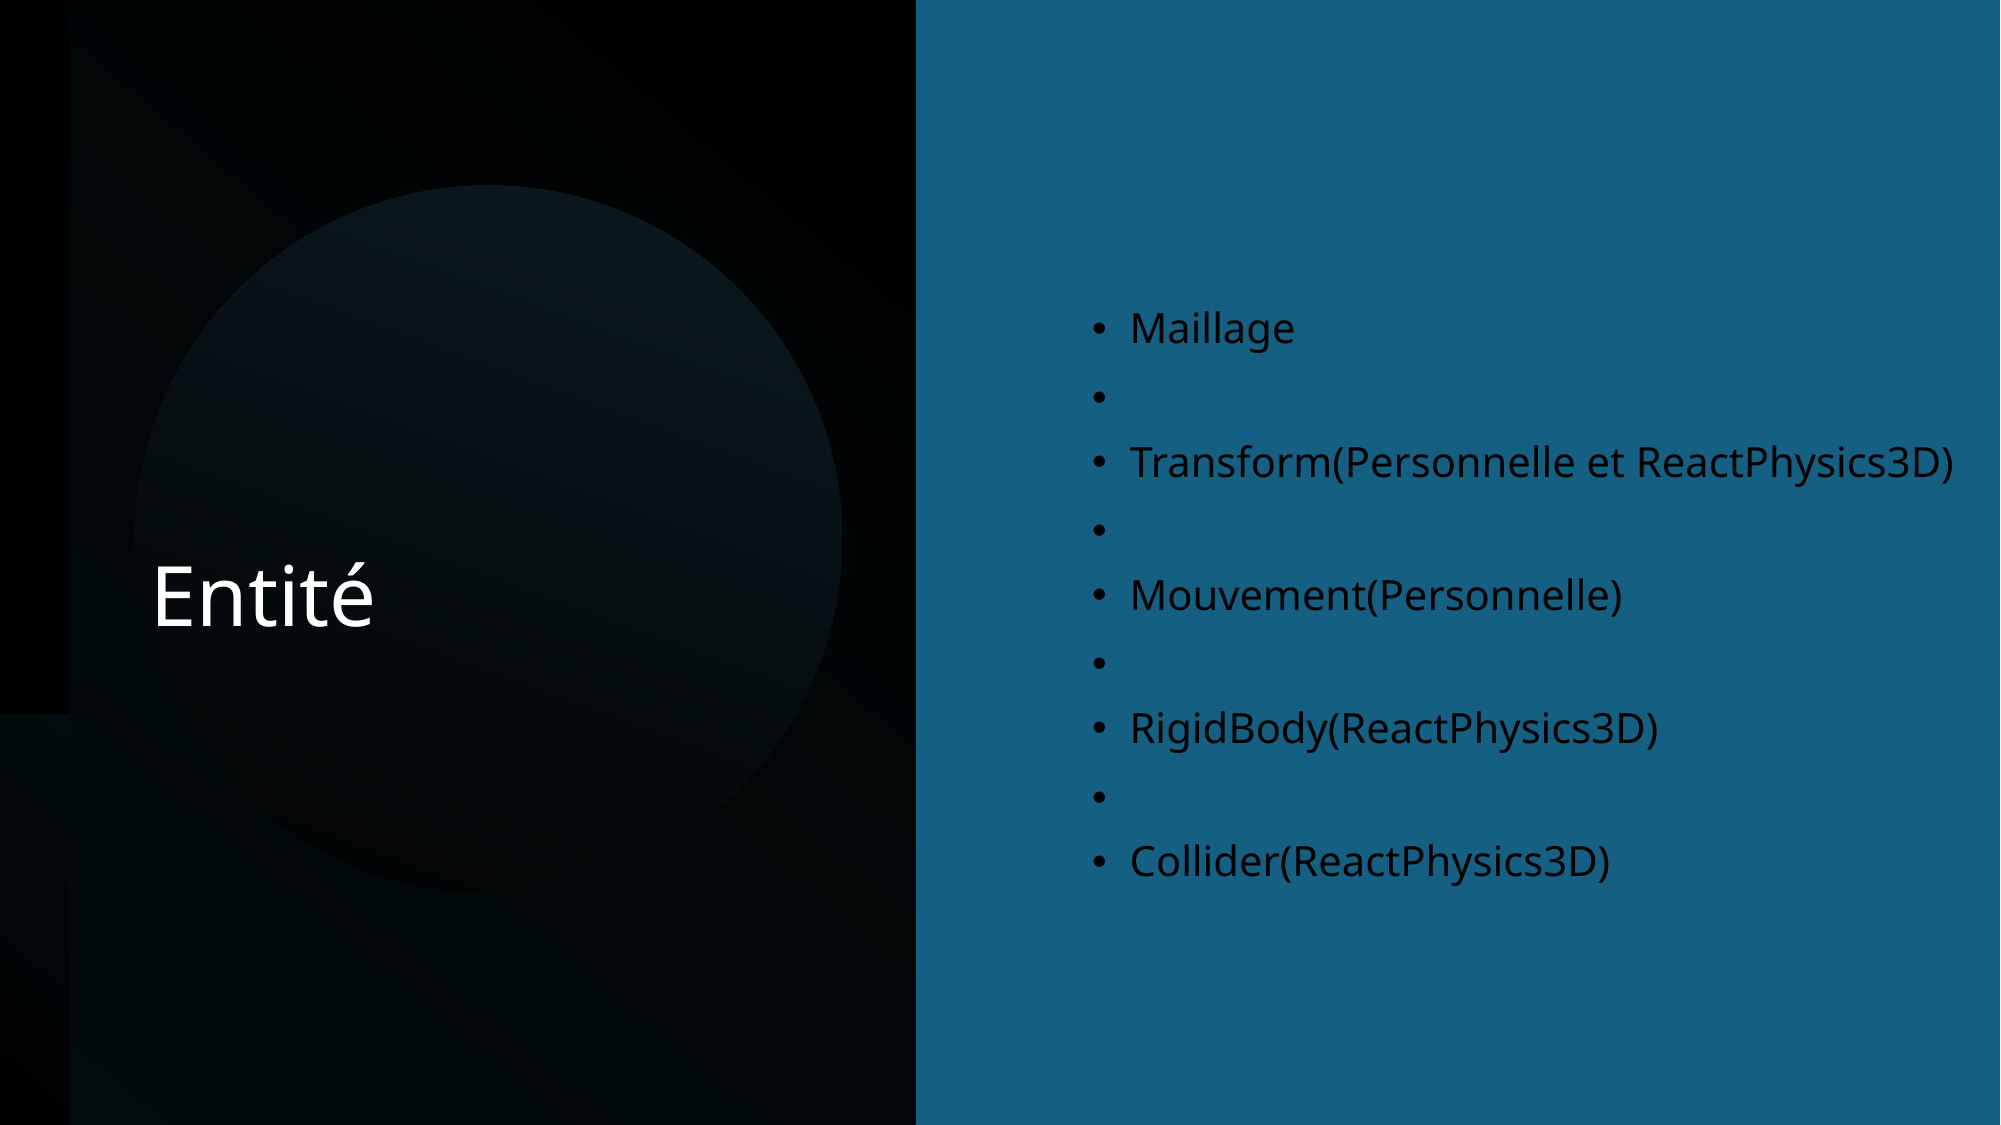

# Entité
Maillage
Transform(Personnelle et ReactPhysics3D)
Mouvement(Personnelle)
RigidBody(ReactPhysics3D)
Collider(ReactPhysics3D)